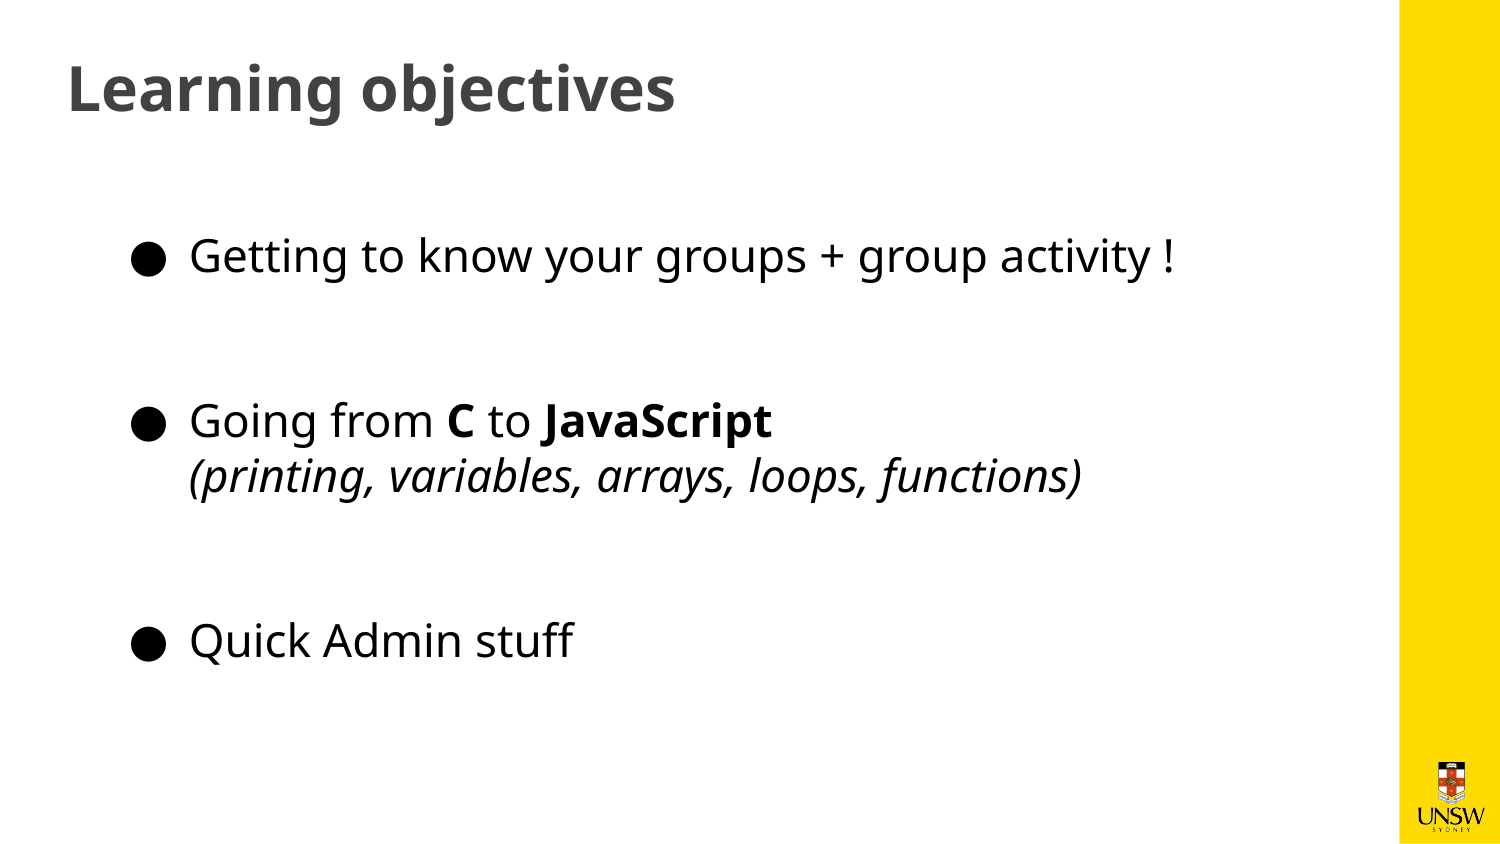

Learning objectives
Getting to know your groups + group activity !
Going from C to JavaScript
(printing, variables, arrays, loops, functions)
Quick Admin stuff